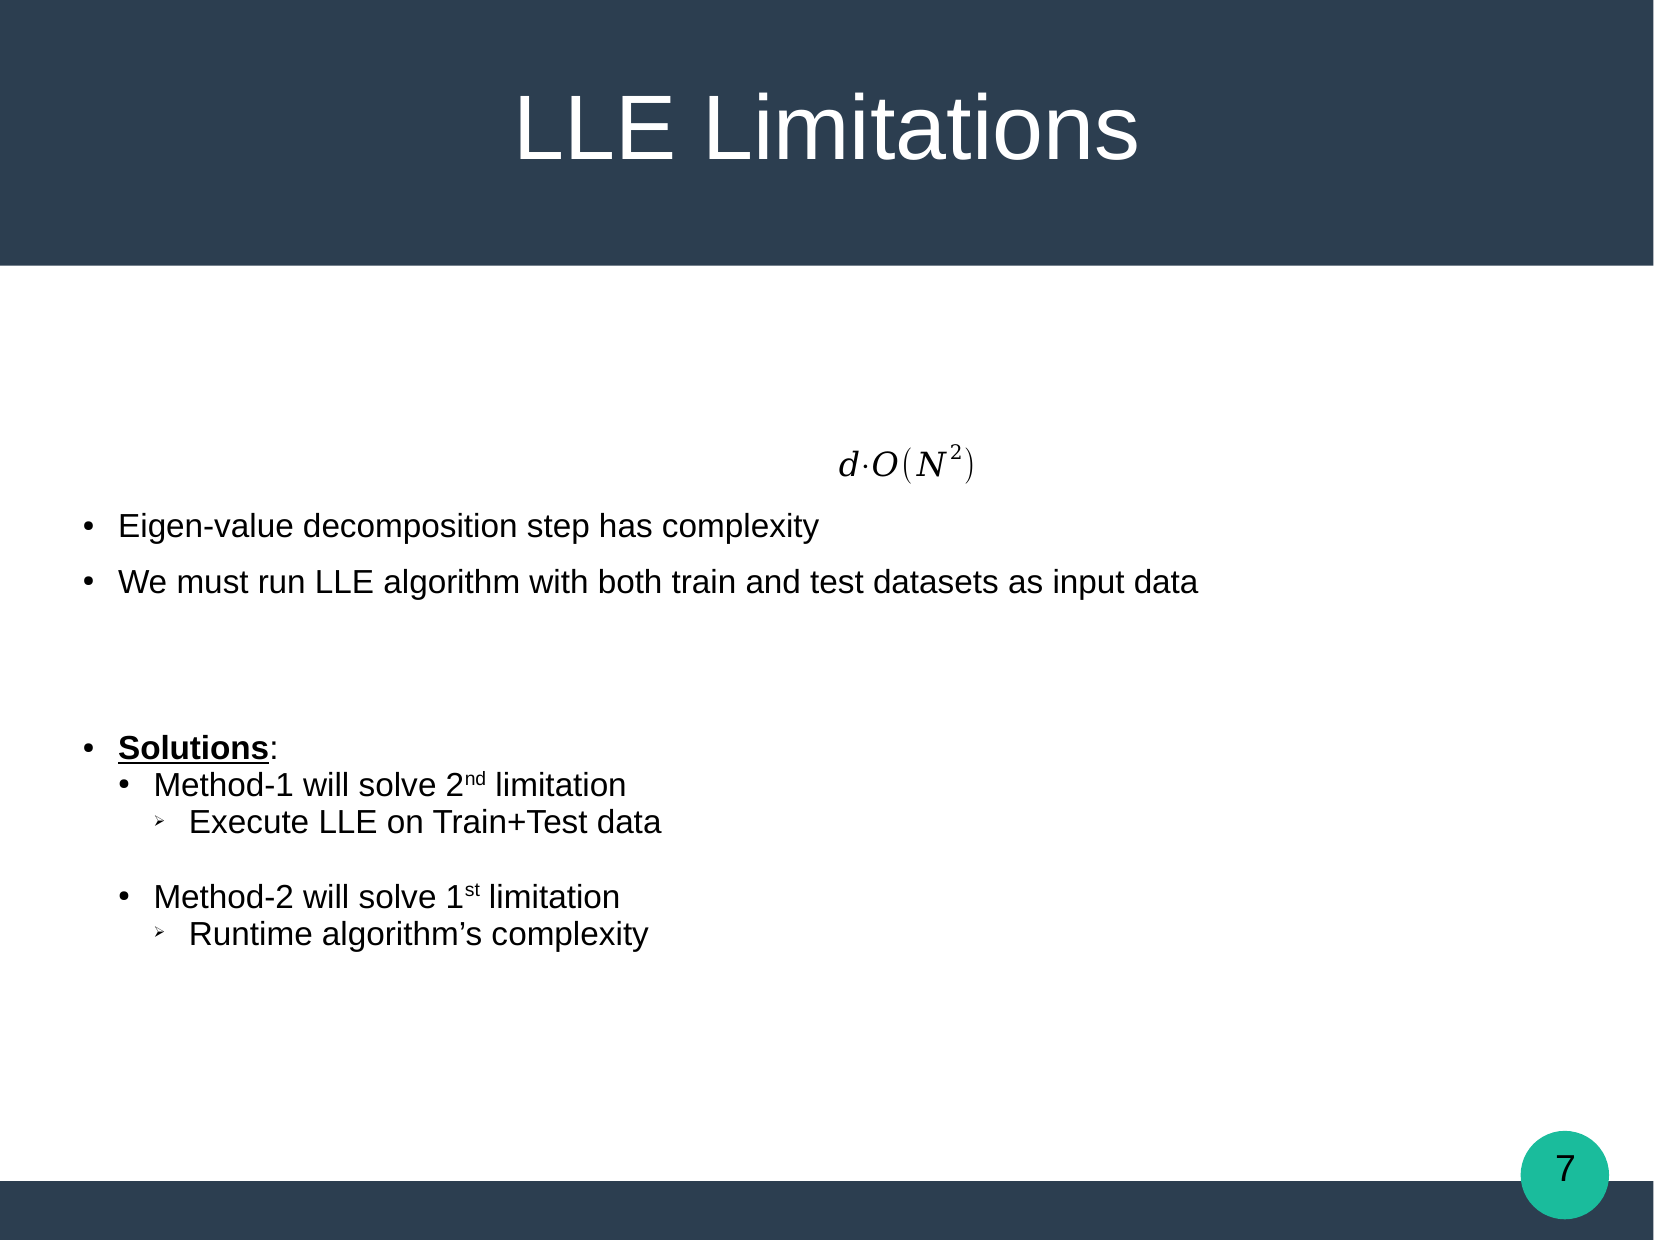

# LLE Limitations
Eigen-value decomposition step has complexity
We must run LLE algorithm with both train and test datasets as input data
Solutions:
Method-1 will solve 2nd limitation
Execute LLE on Train+Test data
Method-2 will solve 1st limitation
Runtime algorithm’s complexity